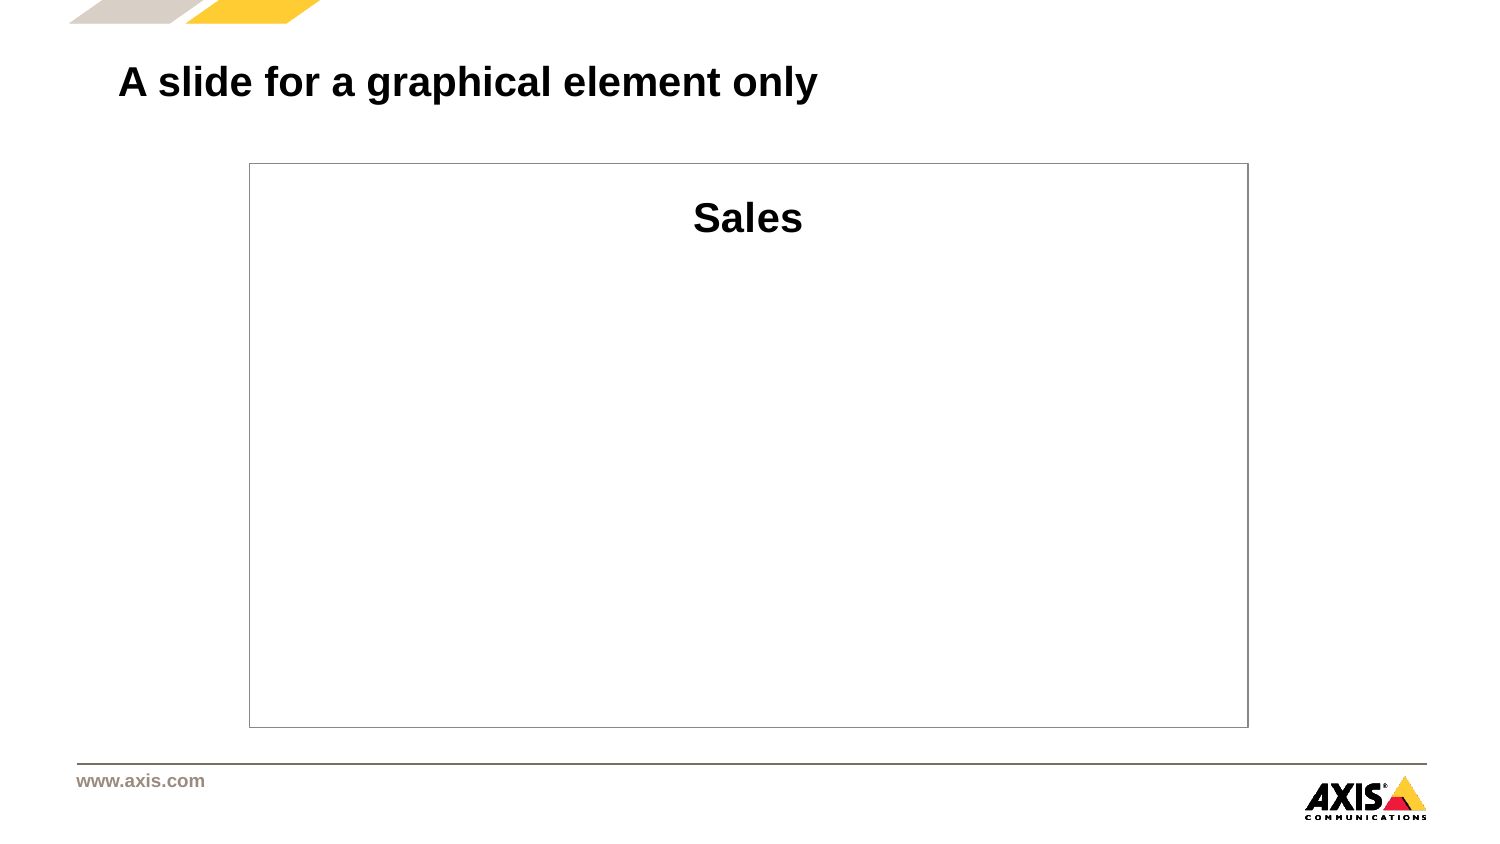

# A slide for a graphical element only
### Chart: Sales
| Category | |
|---|---|